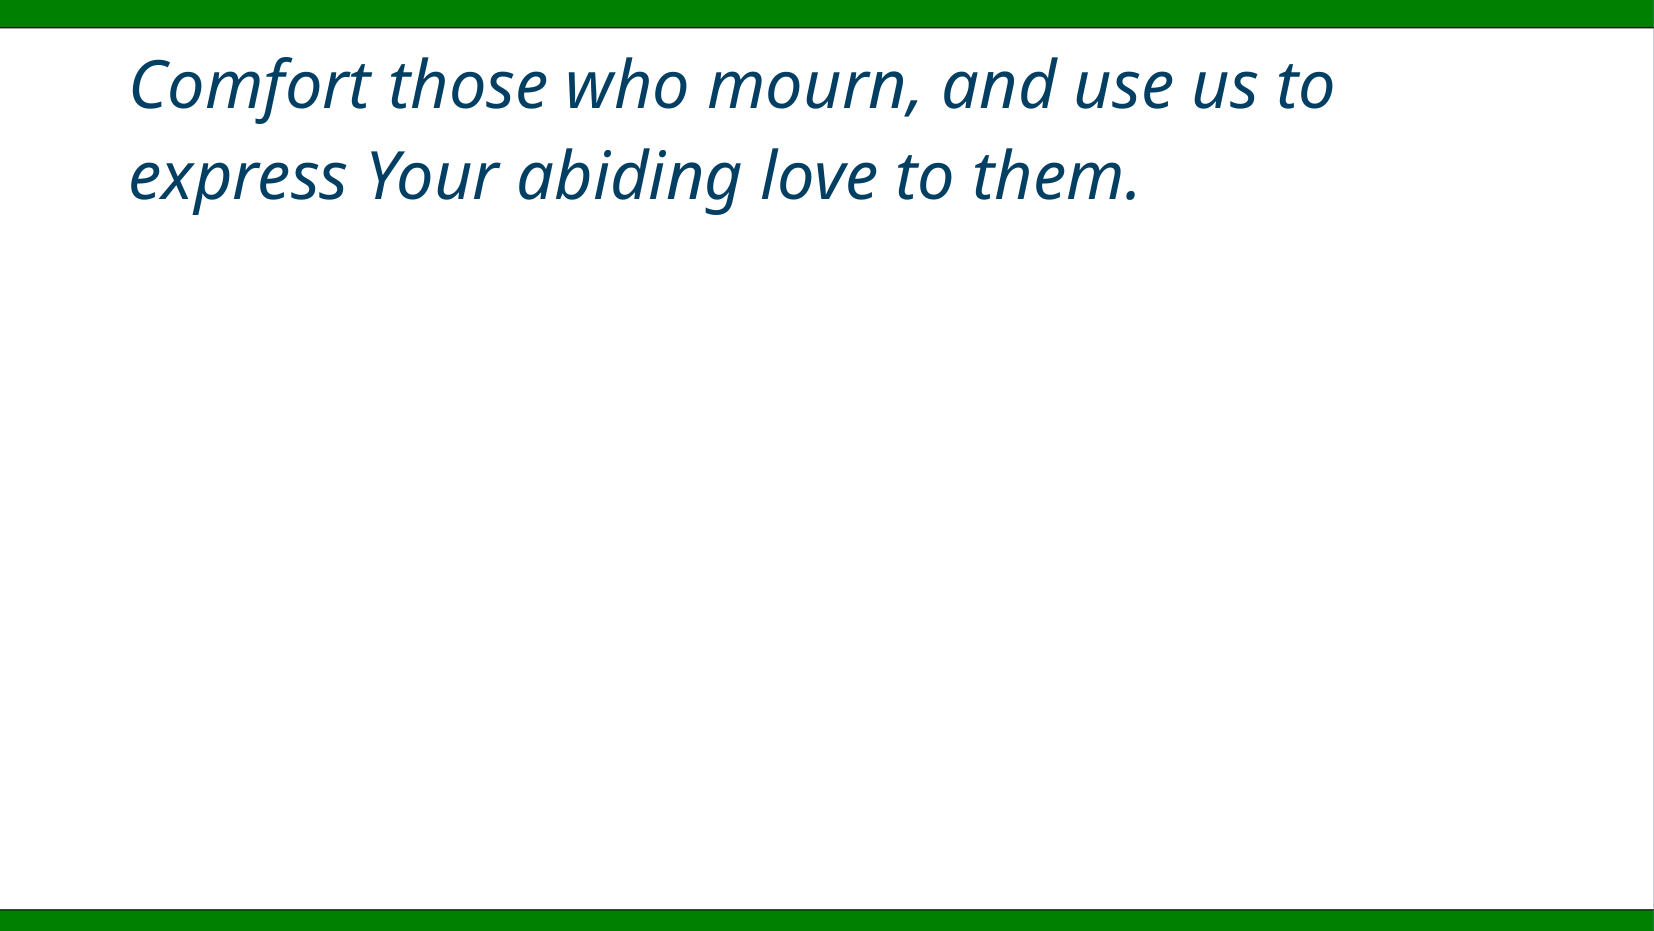

Comfort those who mourn, and use us to
 express Your abiding love to them.